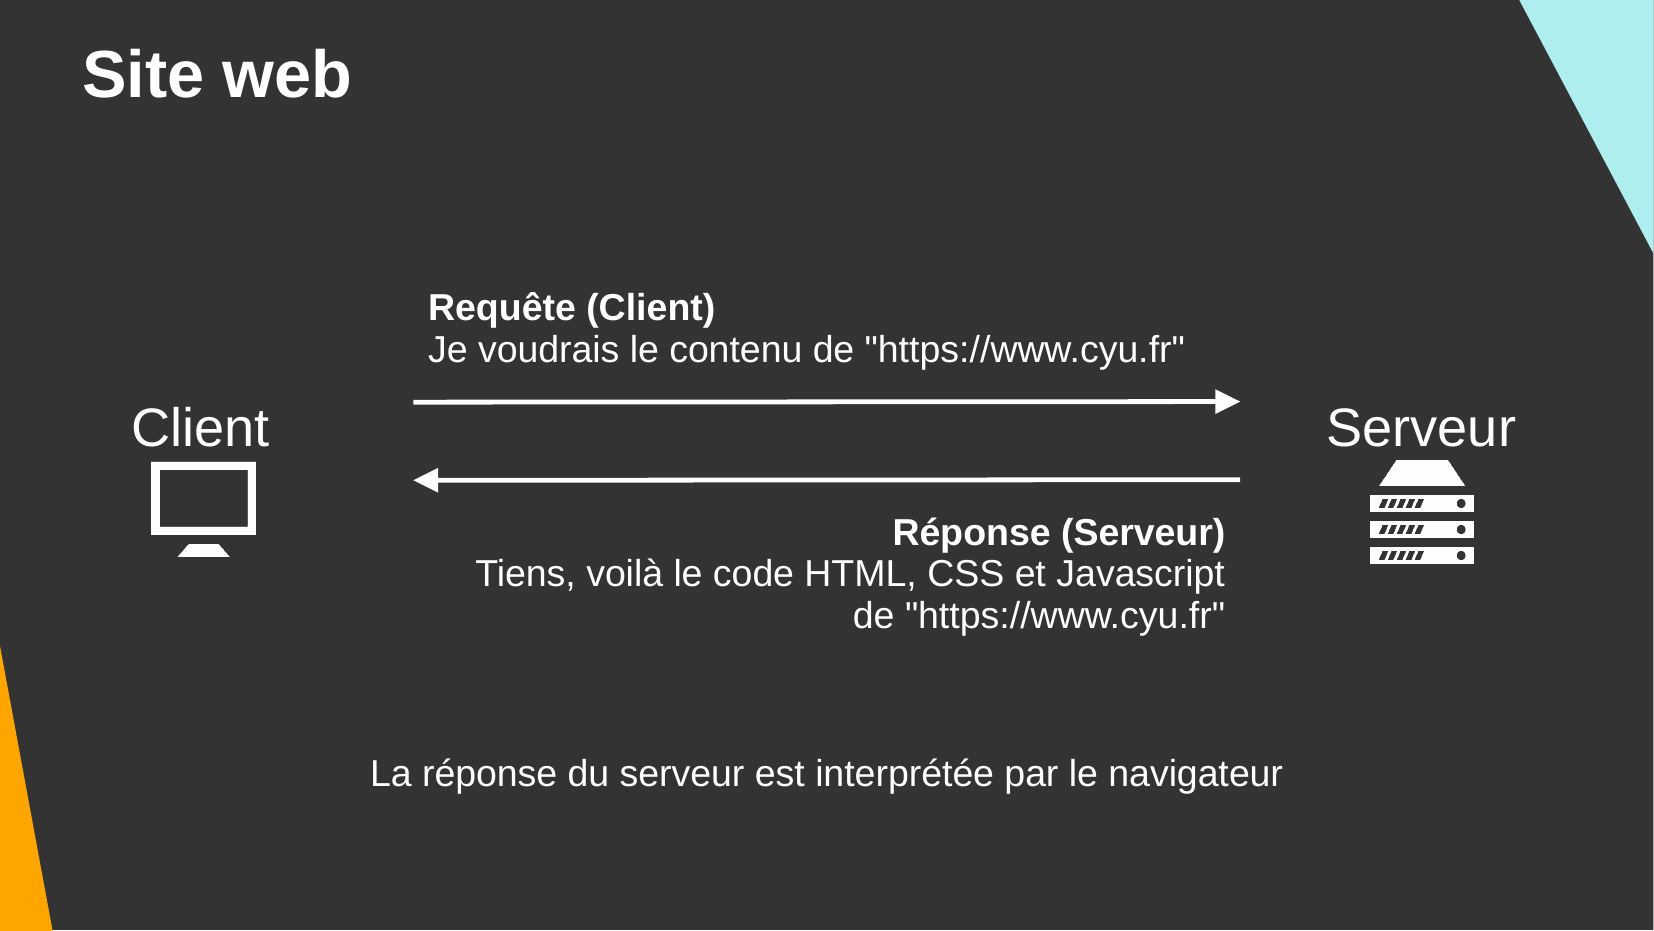

# Site web
Requête (Client)
Je voudrais le contenu de "https://www.cyu.fr"
Client
Serveur
Réponse (Serveur)
Tiens, voilà le code HTML, CSS et Javascript de "https://www.cyu.fr"
La réponse du serveur est interprétée par le navigateur